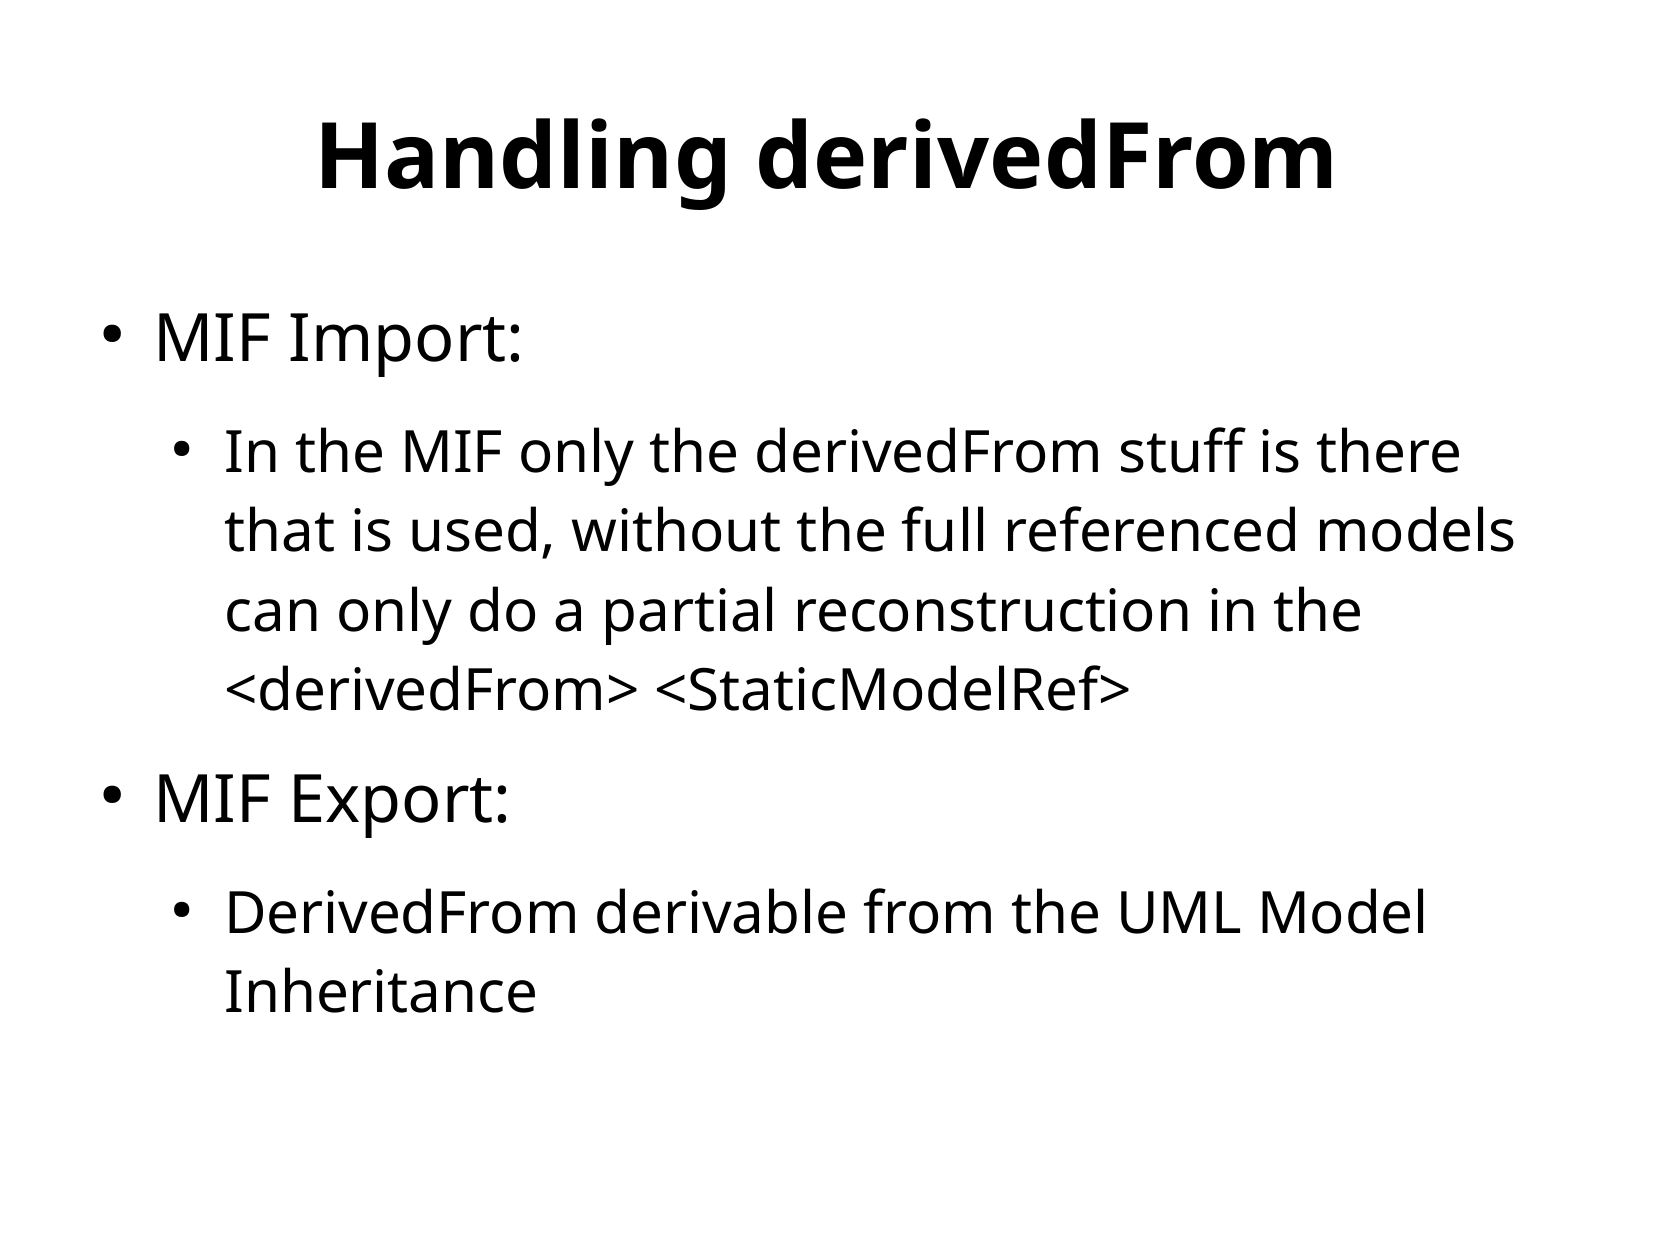

# Handling derivedFrom
MIF Import:
In the MIF only the derivedFrom stuff is there that is used, without the full referenced models can only do a partial reconstruction in the <derivedFrom> <StaticModelRef>
MIF Export:
DerivedFrom derivable from the UML Model Inheritance